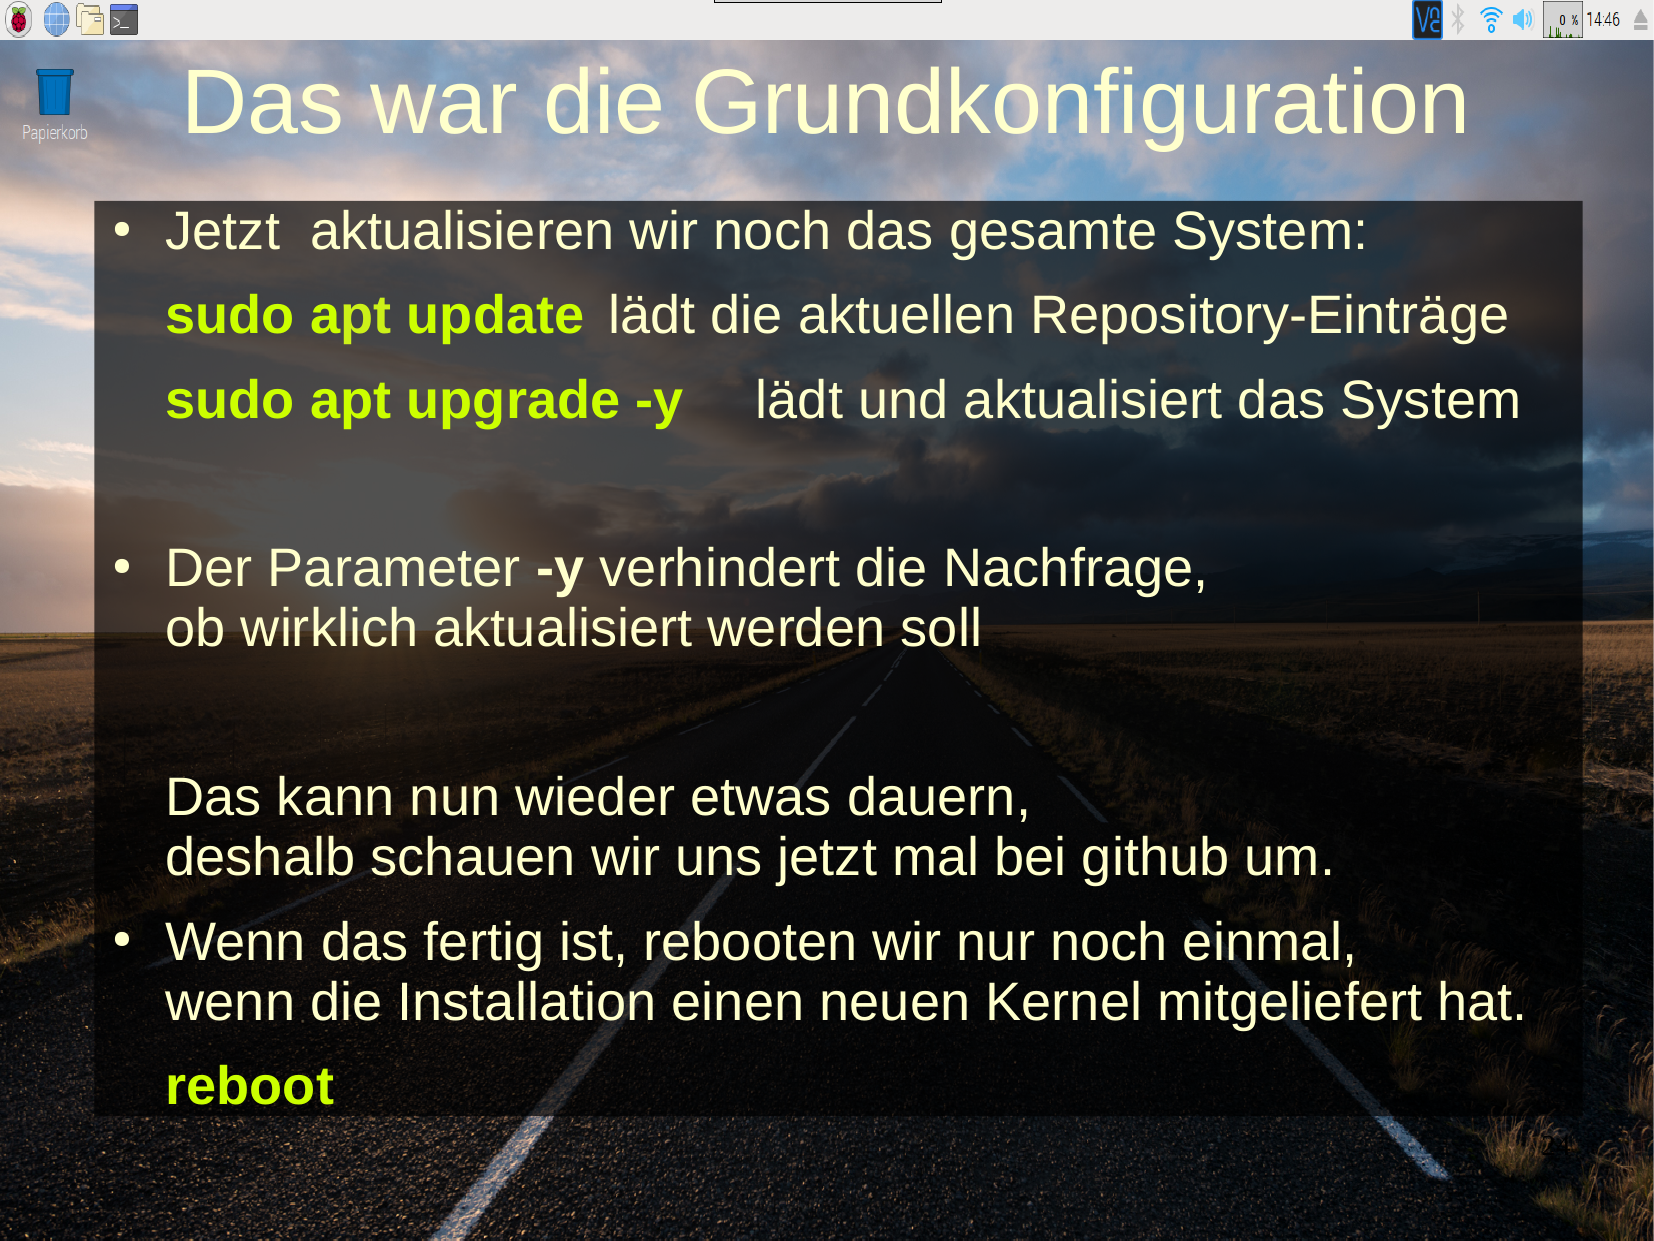

# Das war die Grundkonfiguration
Jetzt aktualisieren wir noch das gesamte System:
sudo apt update	lädt die aktuellen Repository-Einträge
sudo apt upgrade -y	lädt und aktualisiert das System
Der Parameter -y verhindert die Nachfrage,
ob wirklich aktualisiert werden soll
Das kann nun wieder etwas dauern,
deshalb schauen wir uns jetzt mal bei github um.
Wenn das fertig ist, rebooten wir nur noch einmal,
wenn die Installation einen neuen Kernel mitgeliefert hat.
reboot
24